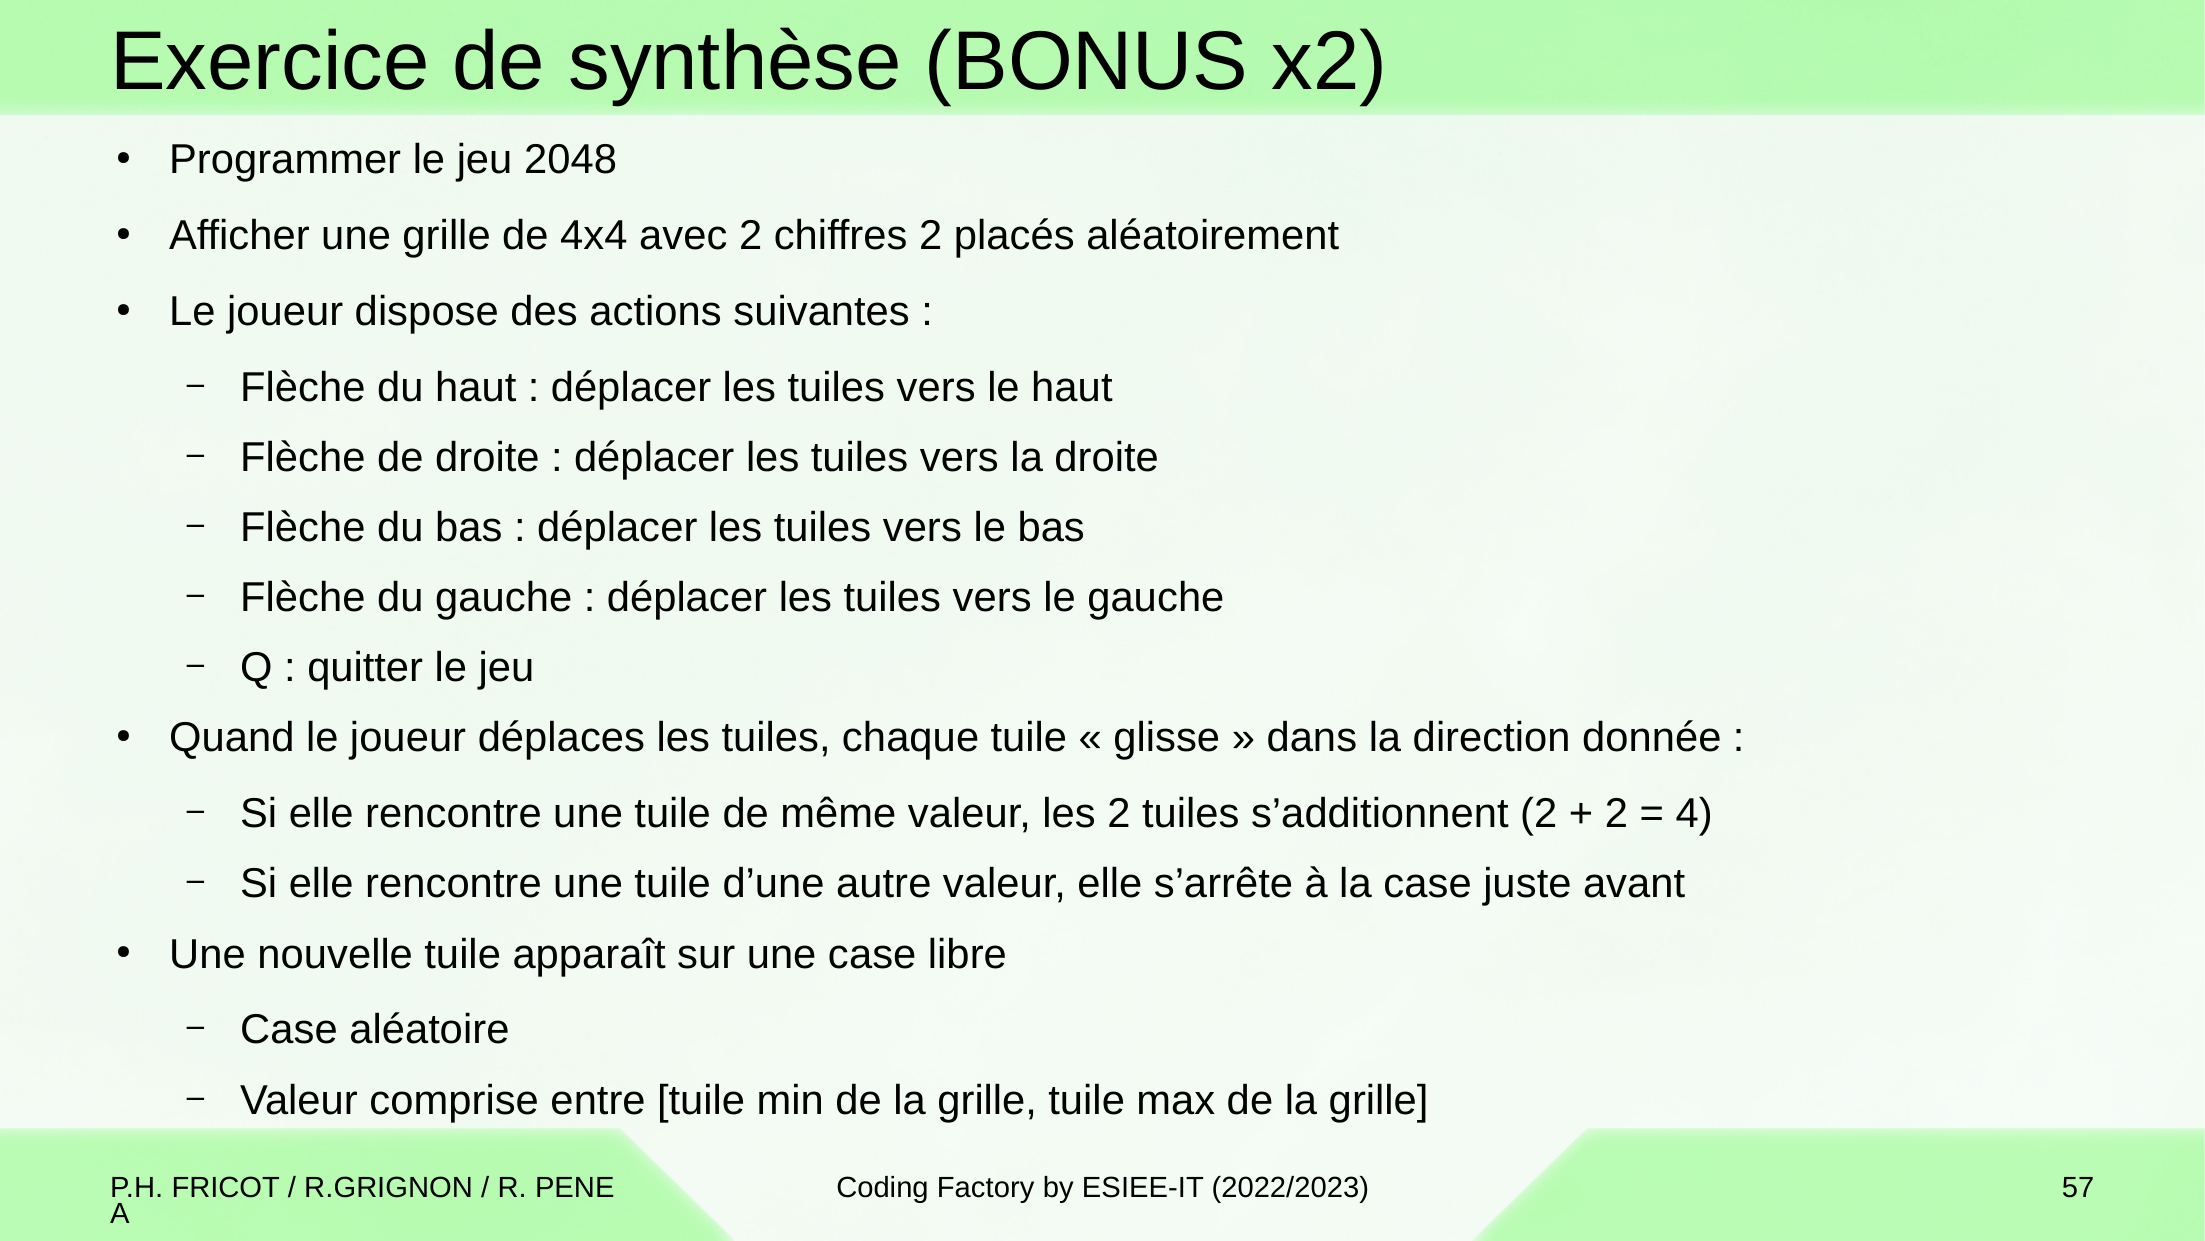

Exercice de synthèse (BONUS x2)
# Programmer le jeu 2048
Afficher une grille de 4x4 avec 2 chiffres 2 placés aléatoirement
Le joueur dispose des actions suivantes :
Flèche du haut : déplacer les tuiles vers le haut
Flèche de droite : déplacer les tuiles vers la droite
Flèche du bas : déplacer les tuiles vers le bas
Flèche du gauche : déplacer les tuiles vers le gauche
Q : quitter le jeu
Quand le joueur déplaces les tuiles, chaque tuile « glisse » dans la direction donnée :
Si elle rencontre une tuile de même valeur, les 2 tuiles s’additionnent (2 + 2 = 4)
Si elle rencontre une tuile d’une autre valeur, elle s’arrête à la case juste avant
Une nouvelle tuile apparaît sur une case libre
Case aléatoire
Valeur comprise entre [tuile min de la grille, tuile max de la grille]
P.H. FRICOT / R.GRIGNON / R. PENEA
Coding Factory by ESIEE-IT (2022/2023)
57